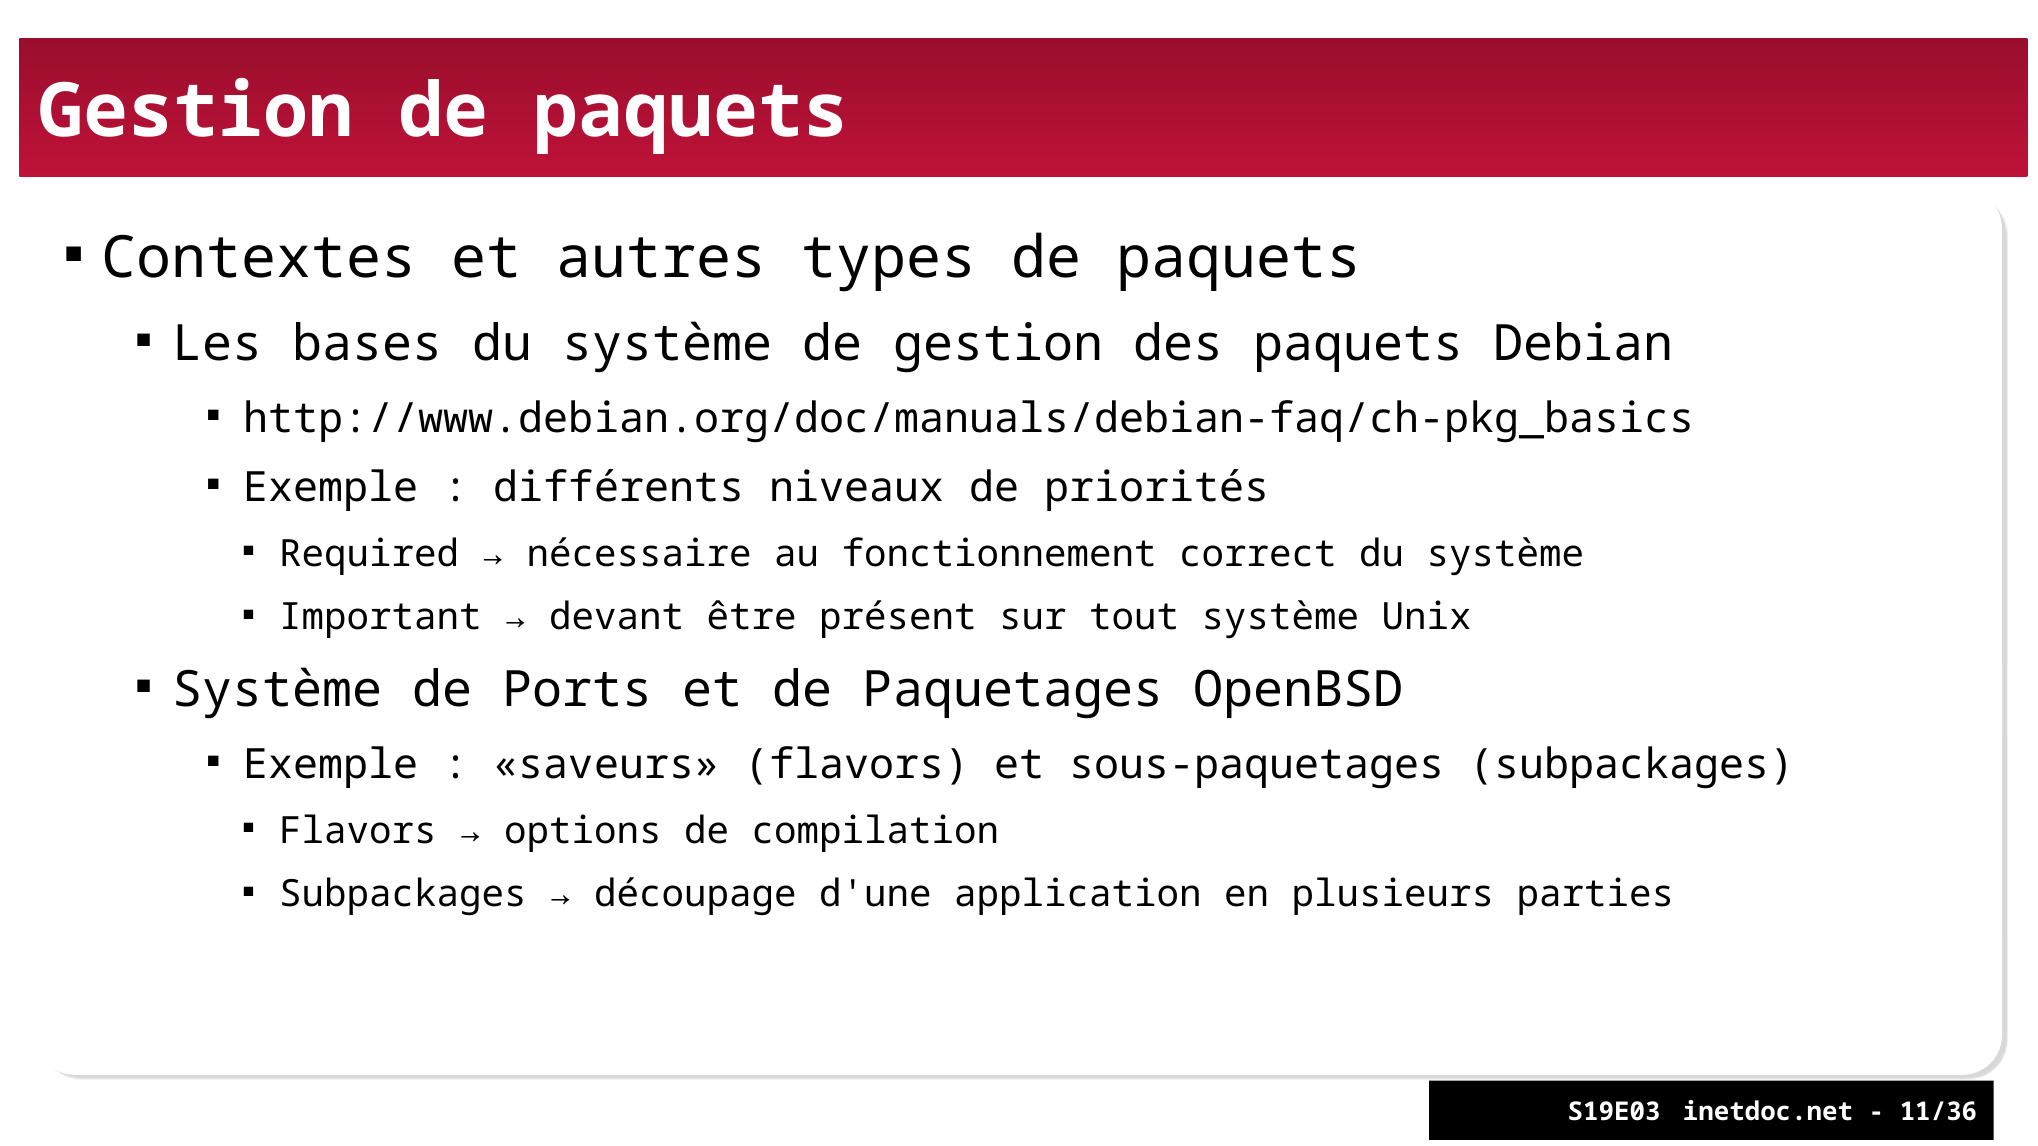

Gestion de paquets
Contextes et autres types de paquets
Les bases du système de gestion des paquets Debian
http://www.debian.org/doc/manuals/debian-faq/ch-pkg_basics
Exemple : différents niveaux de priorités
Required → nécessaire au fonctionnement correct du système
Important → devant être présent sur tout système Unix
Système de Ports et de Paquetages OpenBSD
Exemple : «saveurs» (flavors) et sous-paquetages (subpackages)
Flavors → options de compilation
Subpackages → découpage d'une application en plusieurs parties
S19E03	inetdoc.net - /36